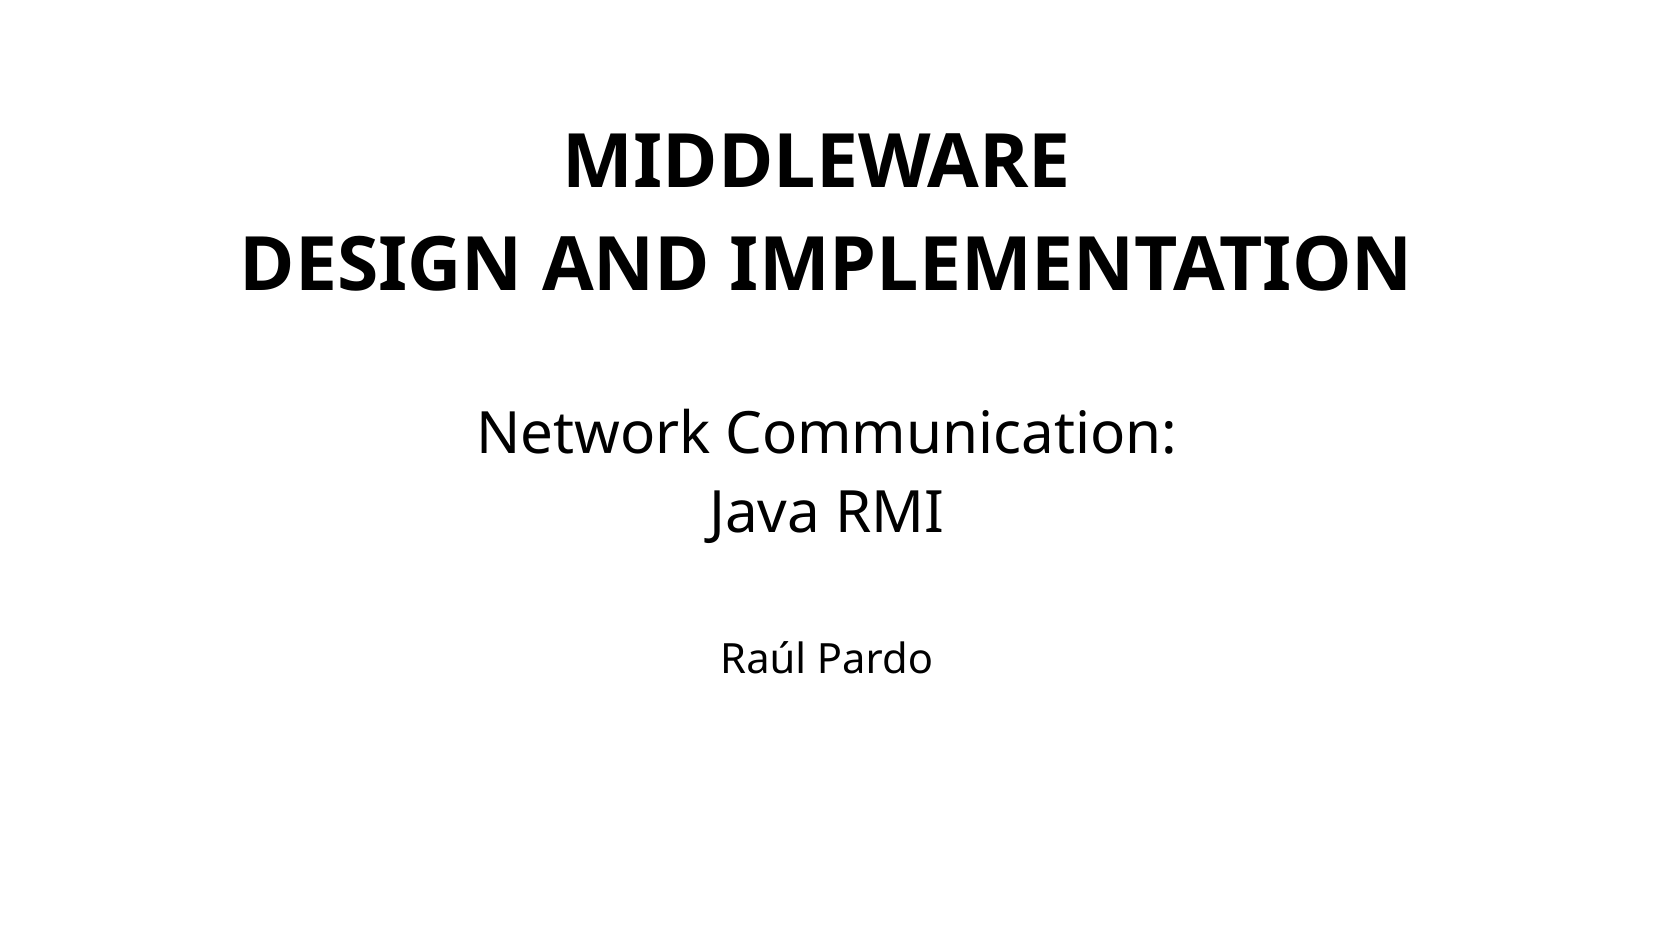

# MIDDLEWARE
DESIGN AND IMPLEMENTATION
Network Communication:
Java RMI
Raúl Pardo